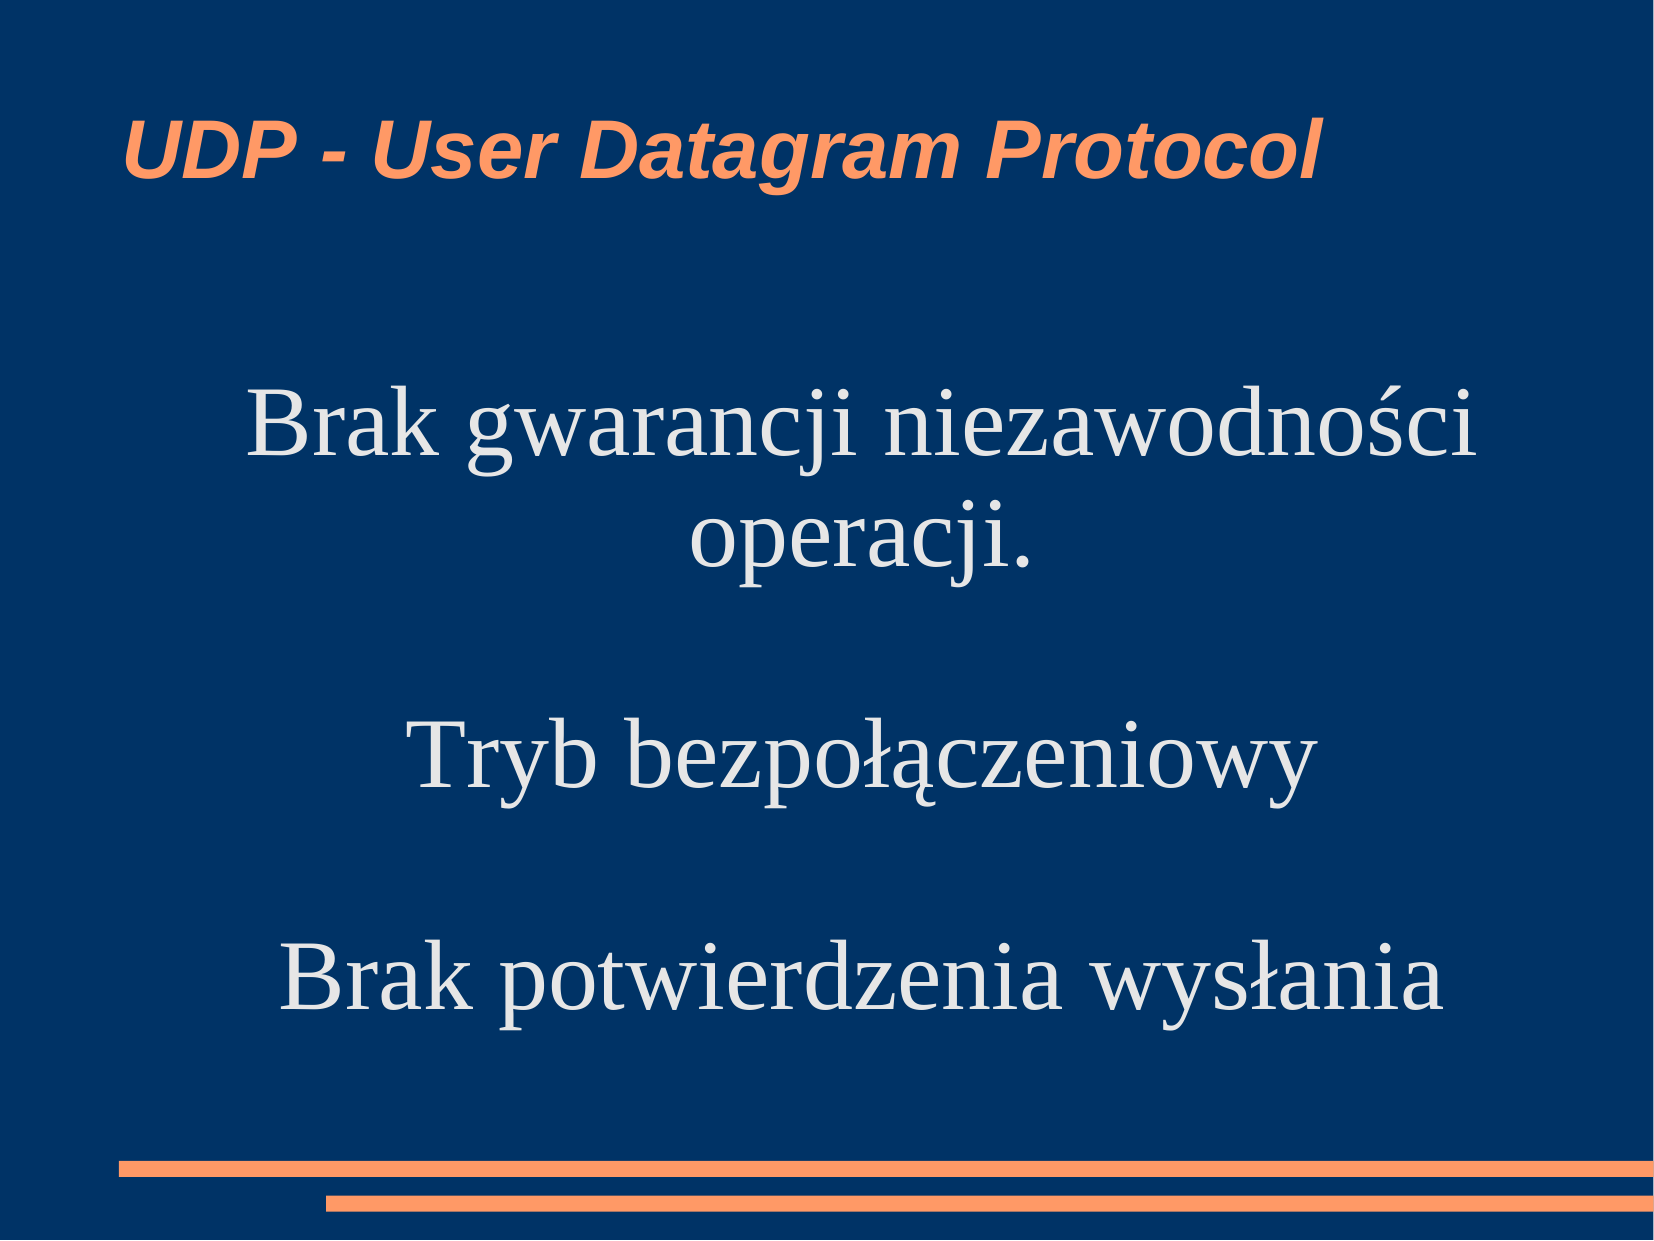

# UDP - User Datagram Protocol
Brak gwarancji niezawodności operacji.
Tryb bezpołączeniowy
Brak potwierdzenia wysłania